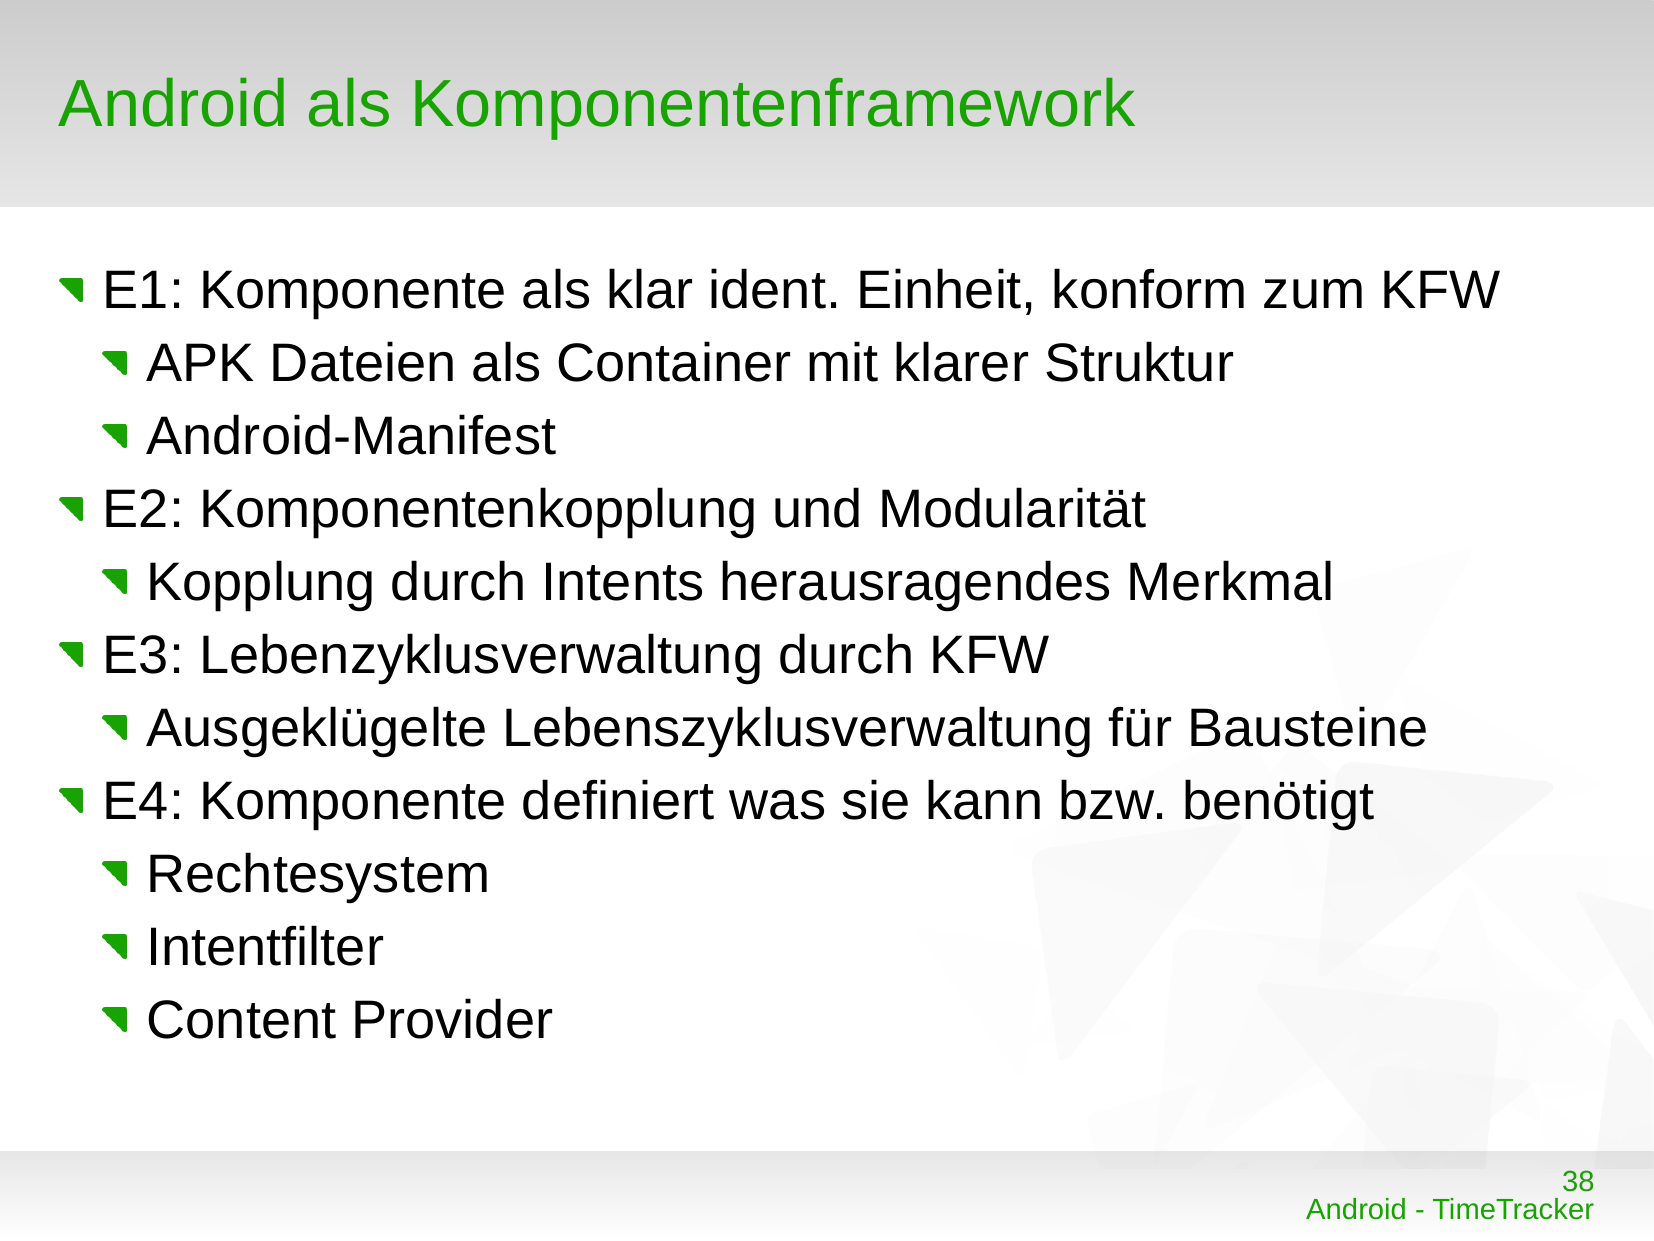

# Android als Komponentenframework
E1: Komponente als klar ident. Einheit, konform zum KFW
APK Dateien als Container mit klarer Struktur
Android-Manifest
E2: Komponentenkopplung und Modularität
Kopplung durch Intents herausragendes Merkmal
E3: Lebenzyklusverwaltung durch KFW
Ausgeklügelte Lebenszyklusverwaltung für Bausteine
E4: Komponente definiert was sie kann bzw. benötigt
Rechtesystem
Intentfilter
Content Provider
38
Android - TimeTracker